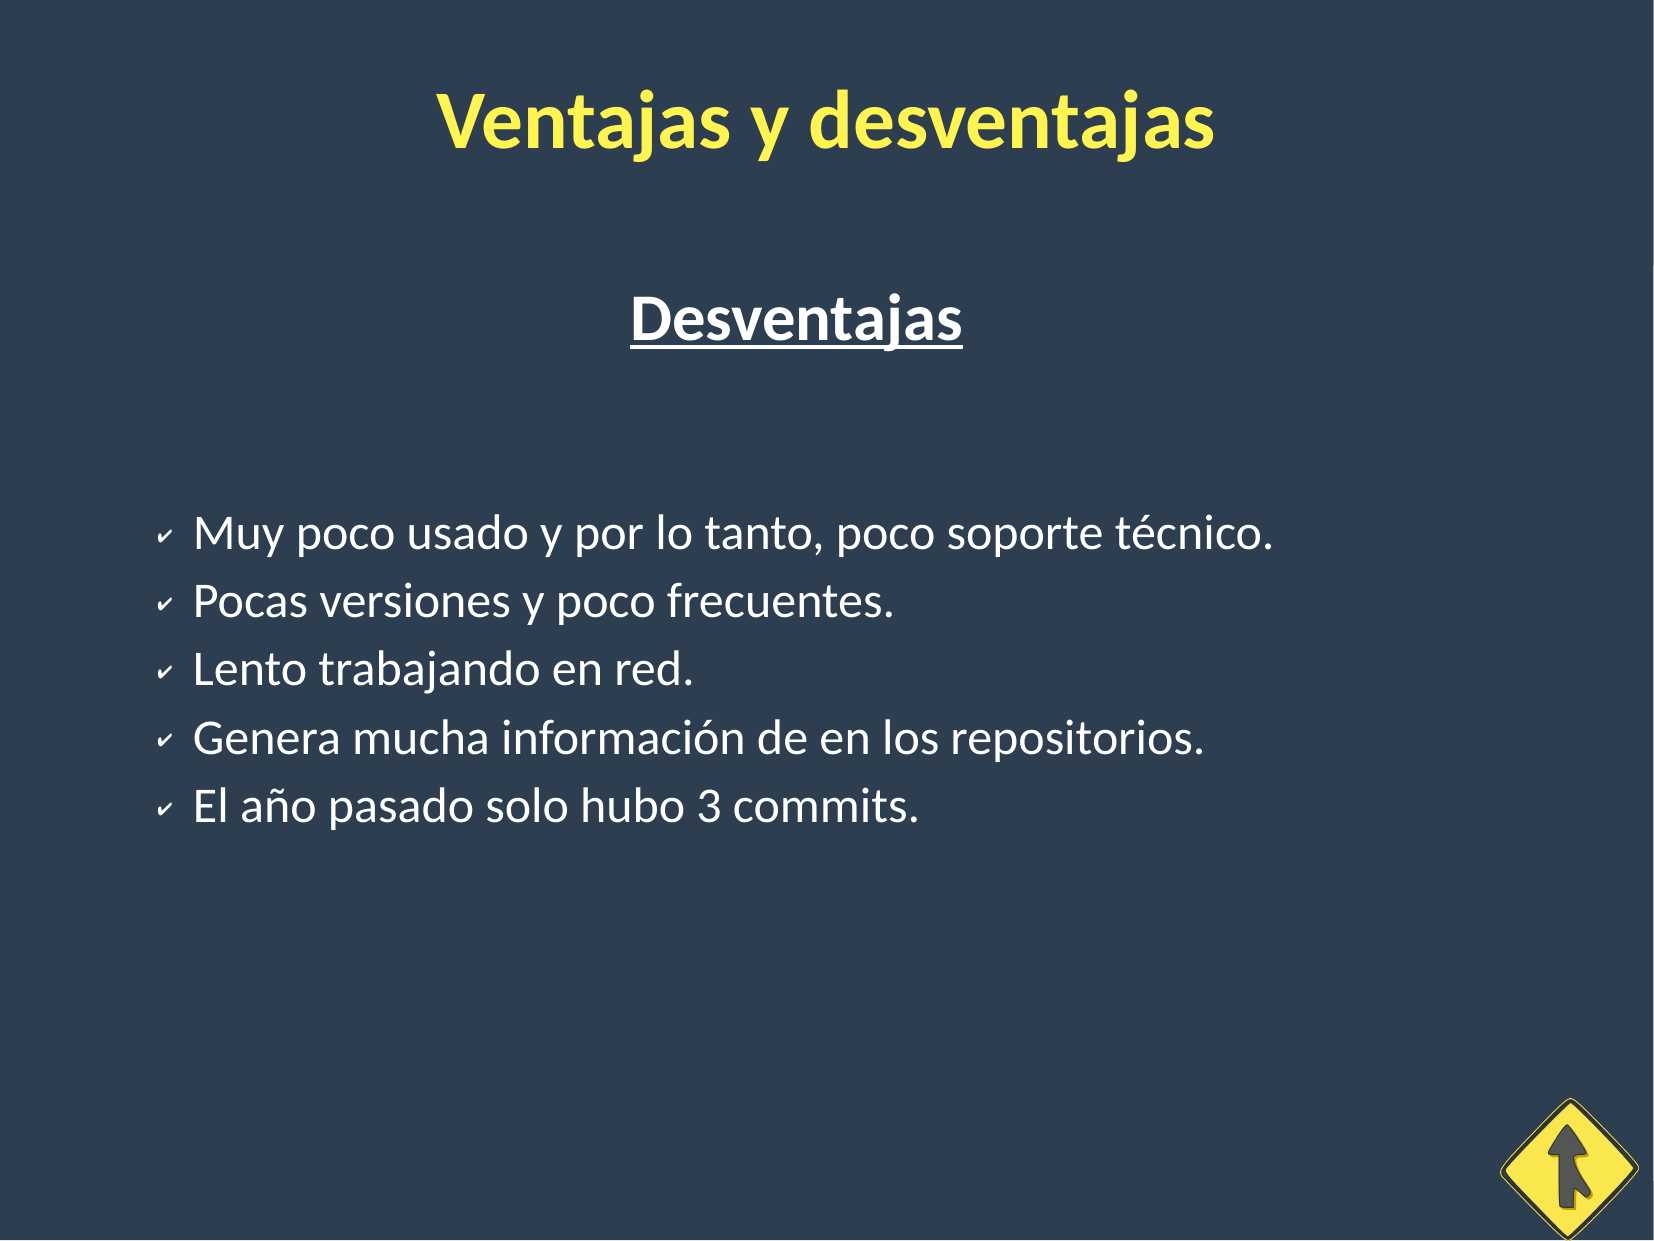

# Ventajas y desventajas
Desventajas
Muy poco usado y por lo tanto, poco soporte técnico.
Pocas versiones y poco frecuentes.
Lento trabajando en red.
Genera mucha información de en los repositorios.
El año pasado solo hubo 3 commits.